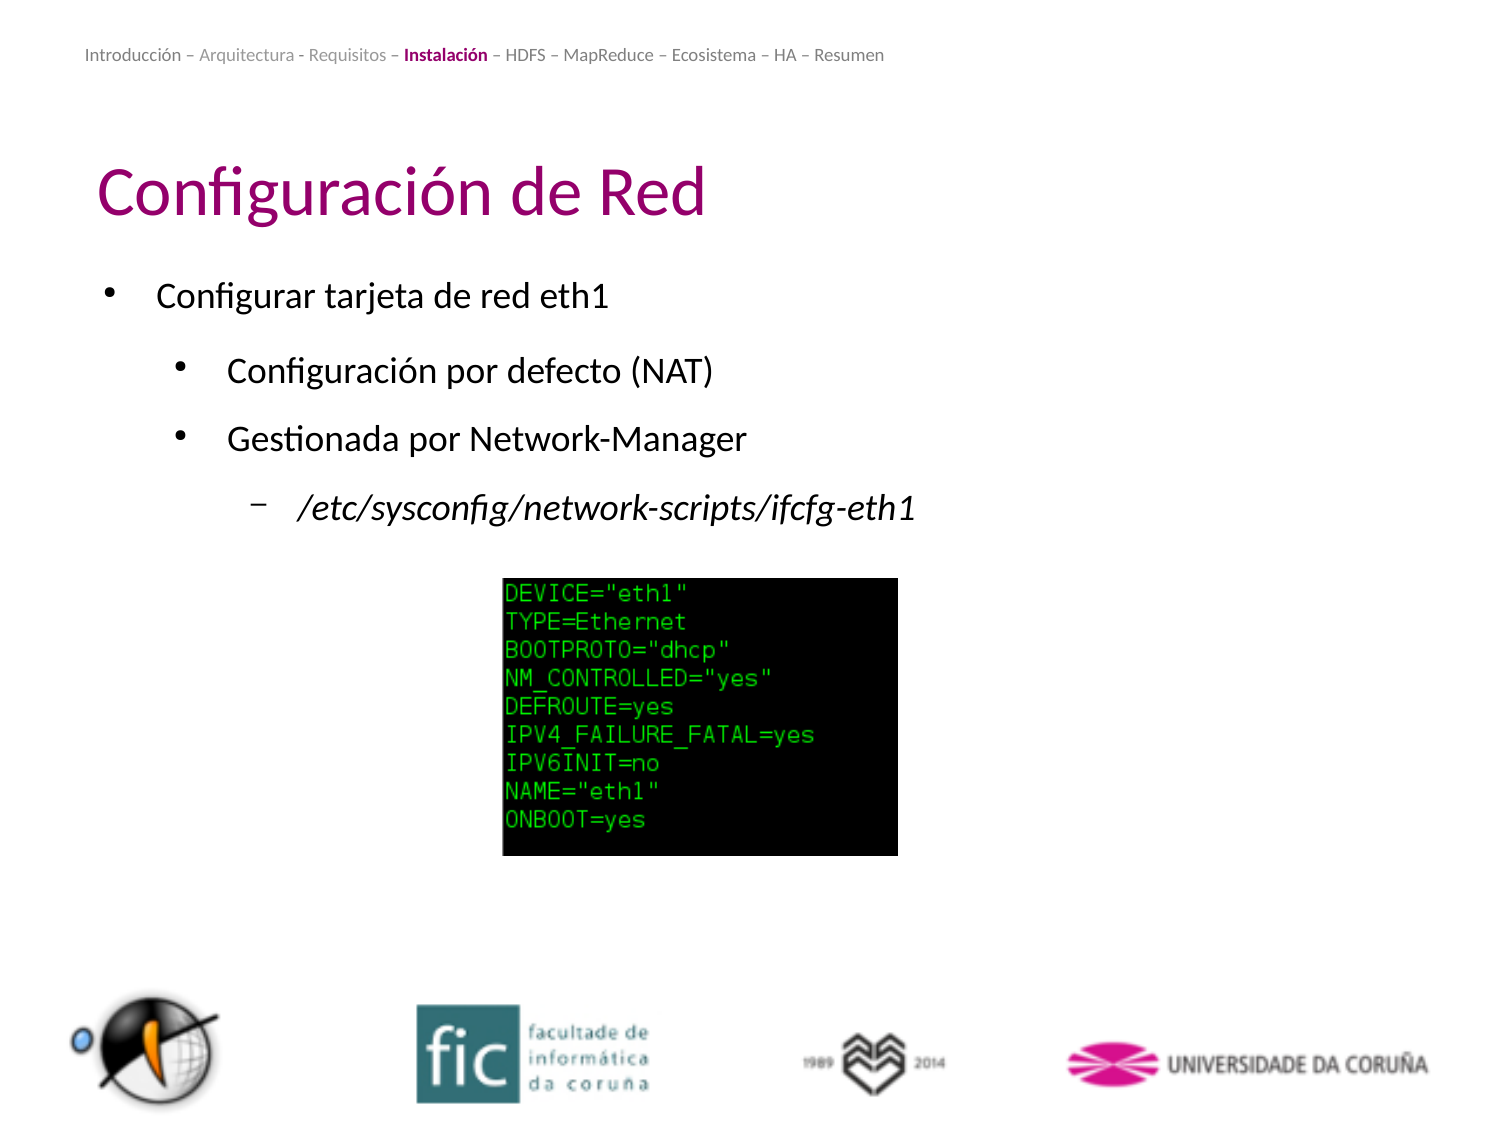

Introducción – Arquitectura - Requisitos – Instalación – HDFS – MapReduce – Ecosistema – HA – Resumen
# Configuración de Red
Configurar tarjeta de red eth1
Configuración por defecto (NAT)
Gestionada por Network-Manager
/etc/sysconfig/network-scripts/ifcfg-eth1